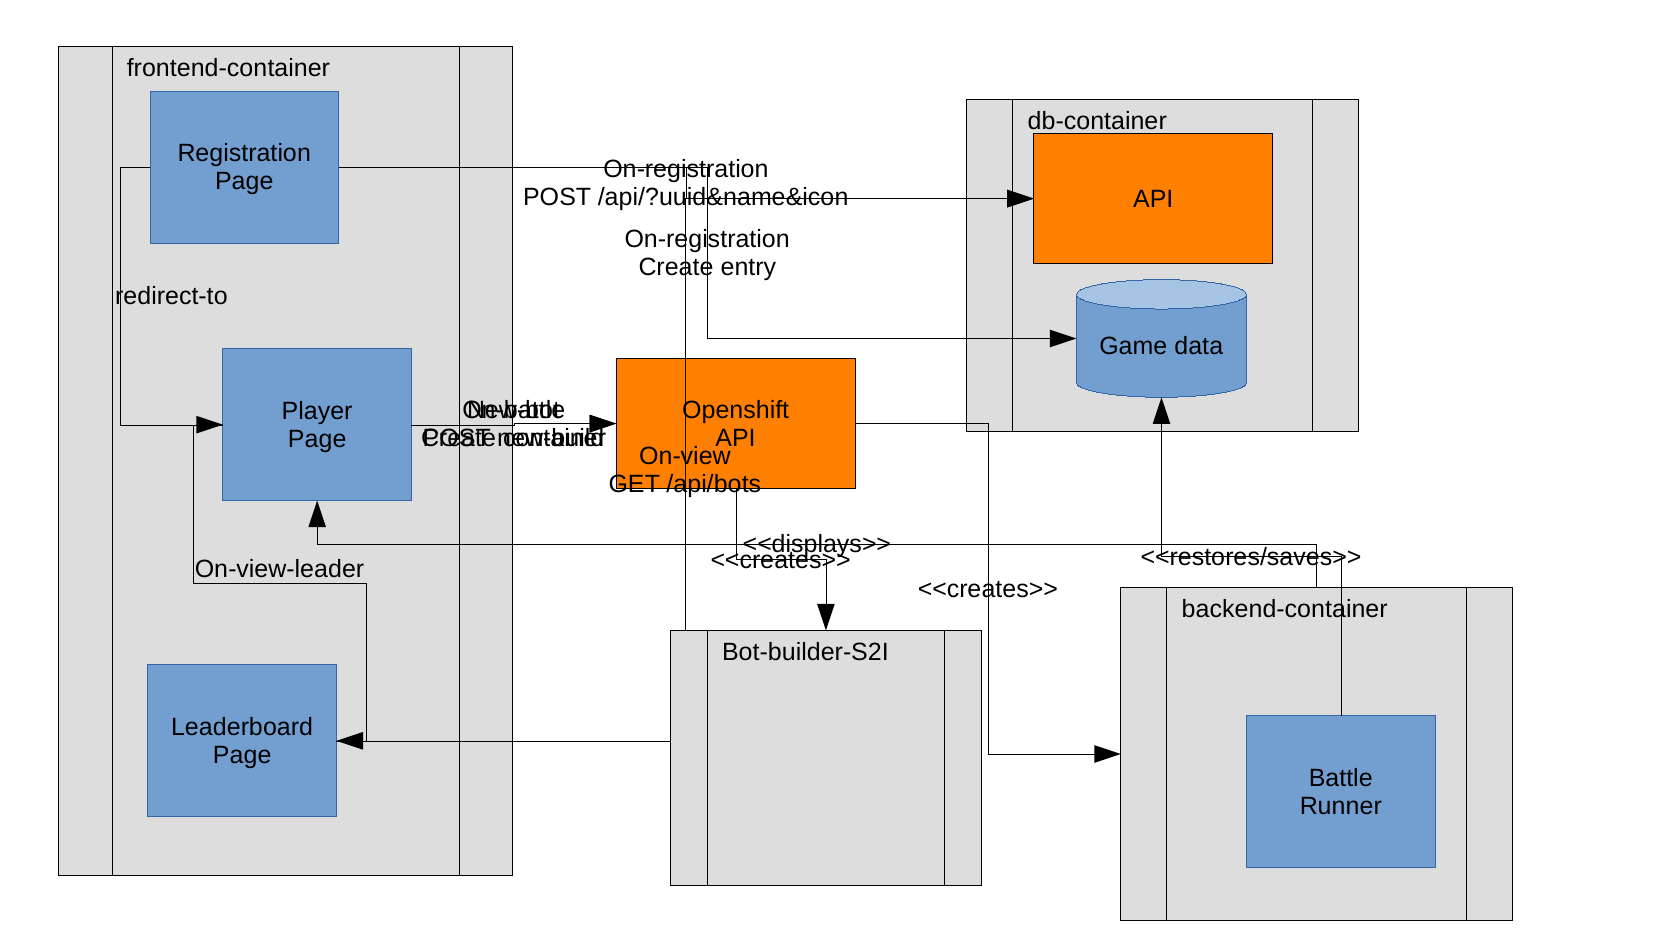

frontend-container
Registration
Page
db-container
API
Game data
Player
Page
Openshift
API
backend-container
Bot-builder-S2I
Leaderboard
Page
Battle
Runner